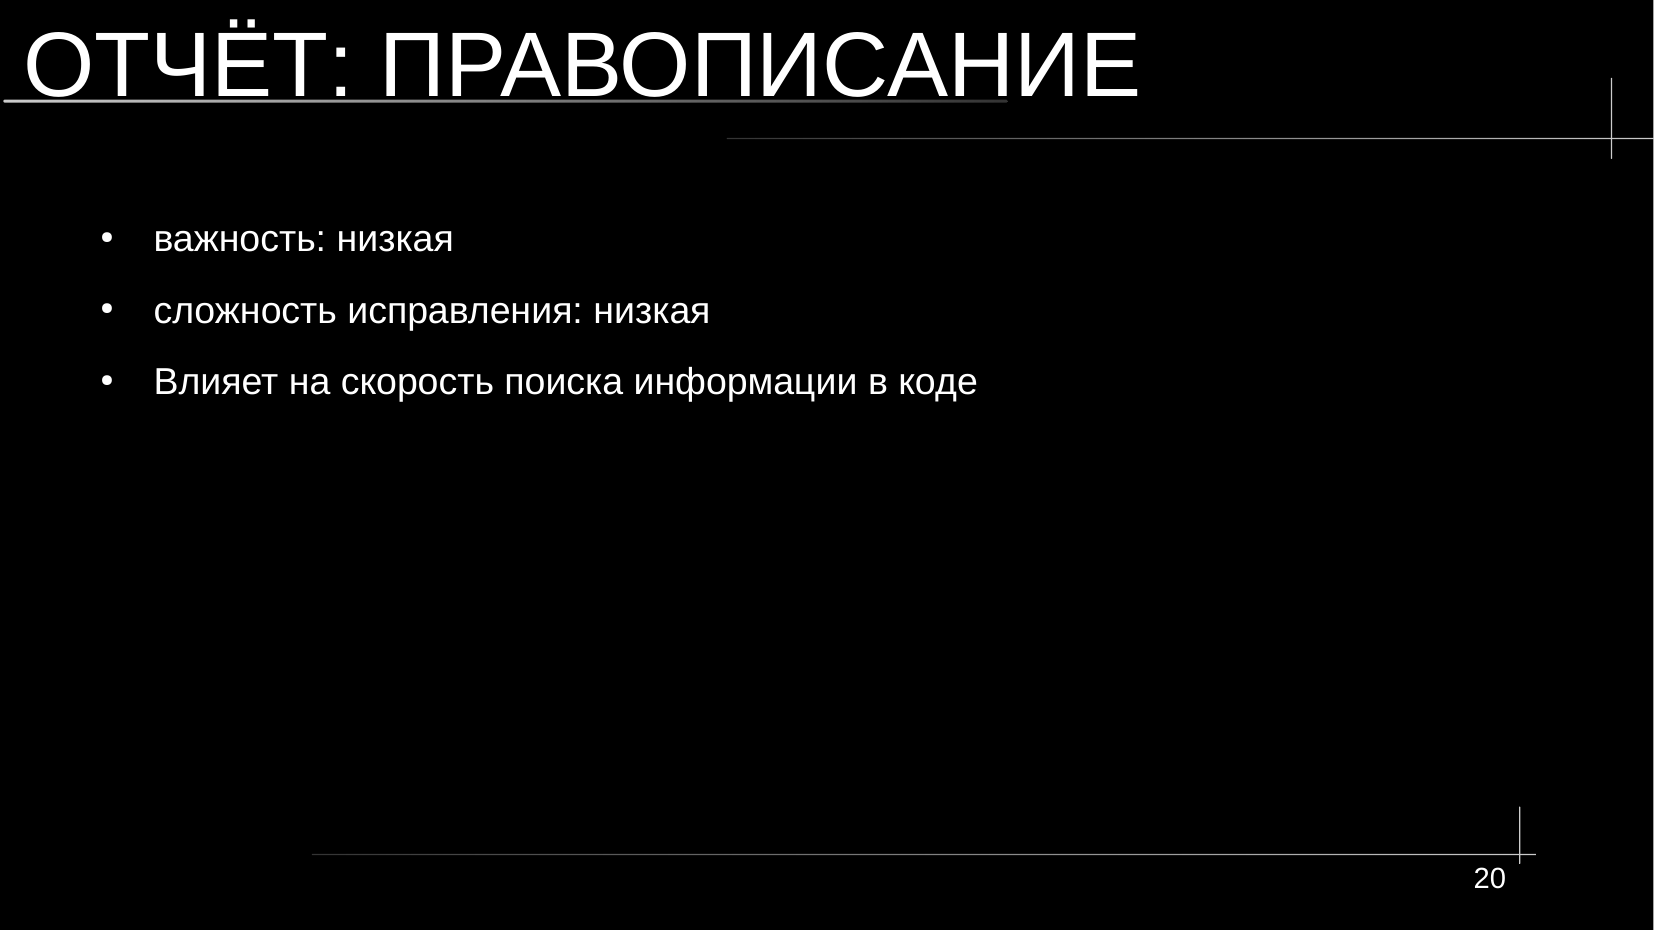

# ОТЧЁТ: ПРАВОПИСАНИЕ
важность: низкая
сложность исправления: низкая
Влияет на скорость поиска информации в коде
20